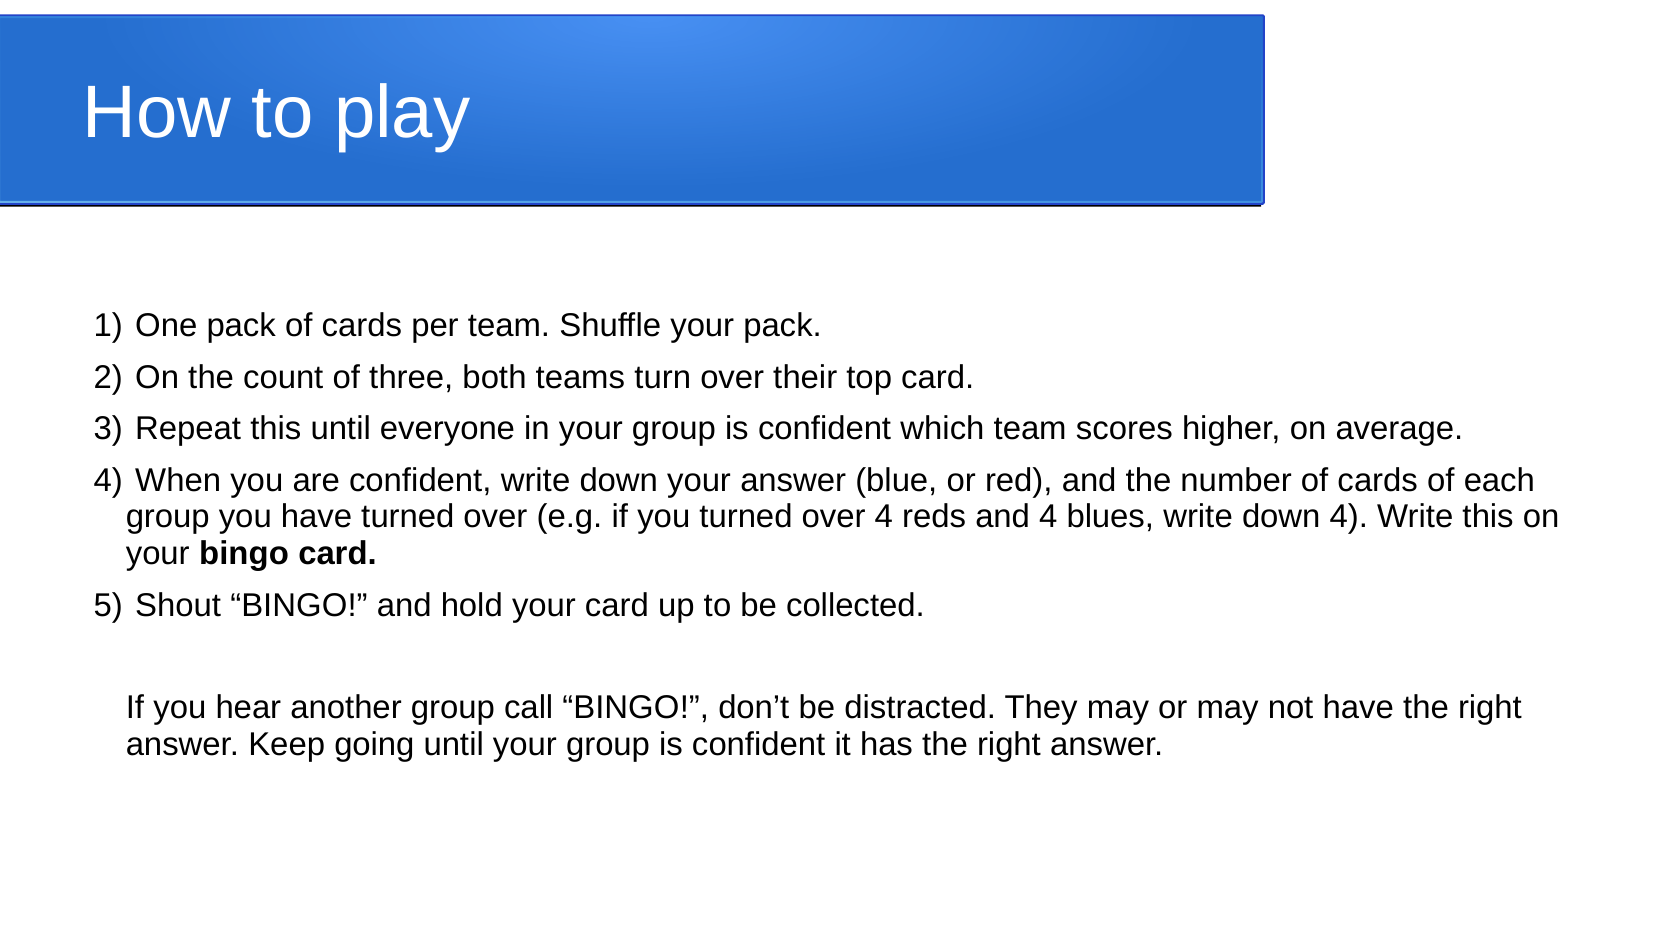

# How to play
 One pack of cards per team. Shuffle your pack.
 On the count of three, both teams turn over their top card.
 Repeat this until everyone in your group is confident which team scores higher, on average.
 When you are confident, write down your answer (blue, or red), and the number of cards of each group you have turned over (e.g. if you turned over 4 reds and 4 blues, write down 4). Write this on your bingo card.
 Shout “BINGO!” and hold your card up to be collected.
If you hear another group call “BINGO!”, don’t be distracted. They may or may not have the right answer. Keep going until your group is confident it has the right answer.